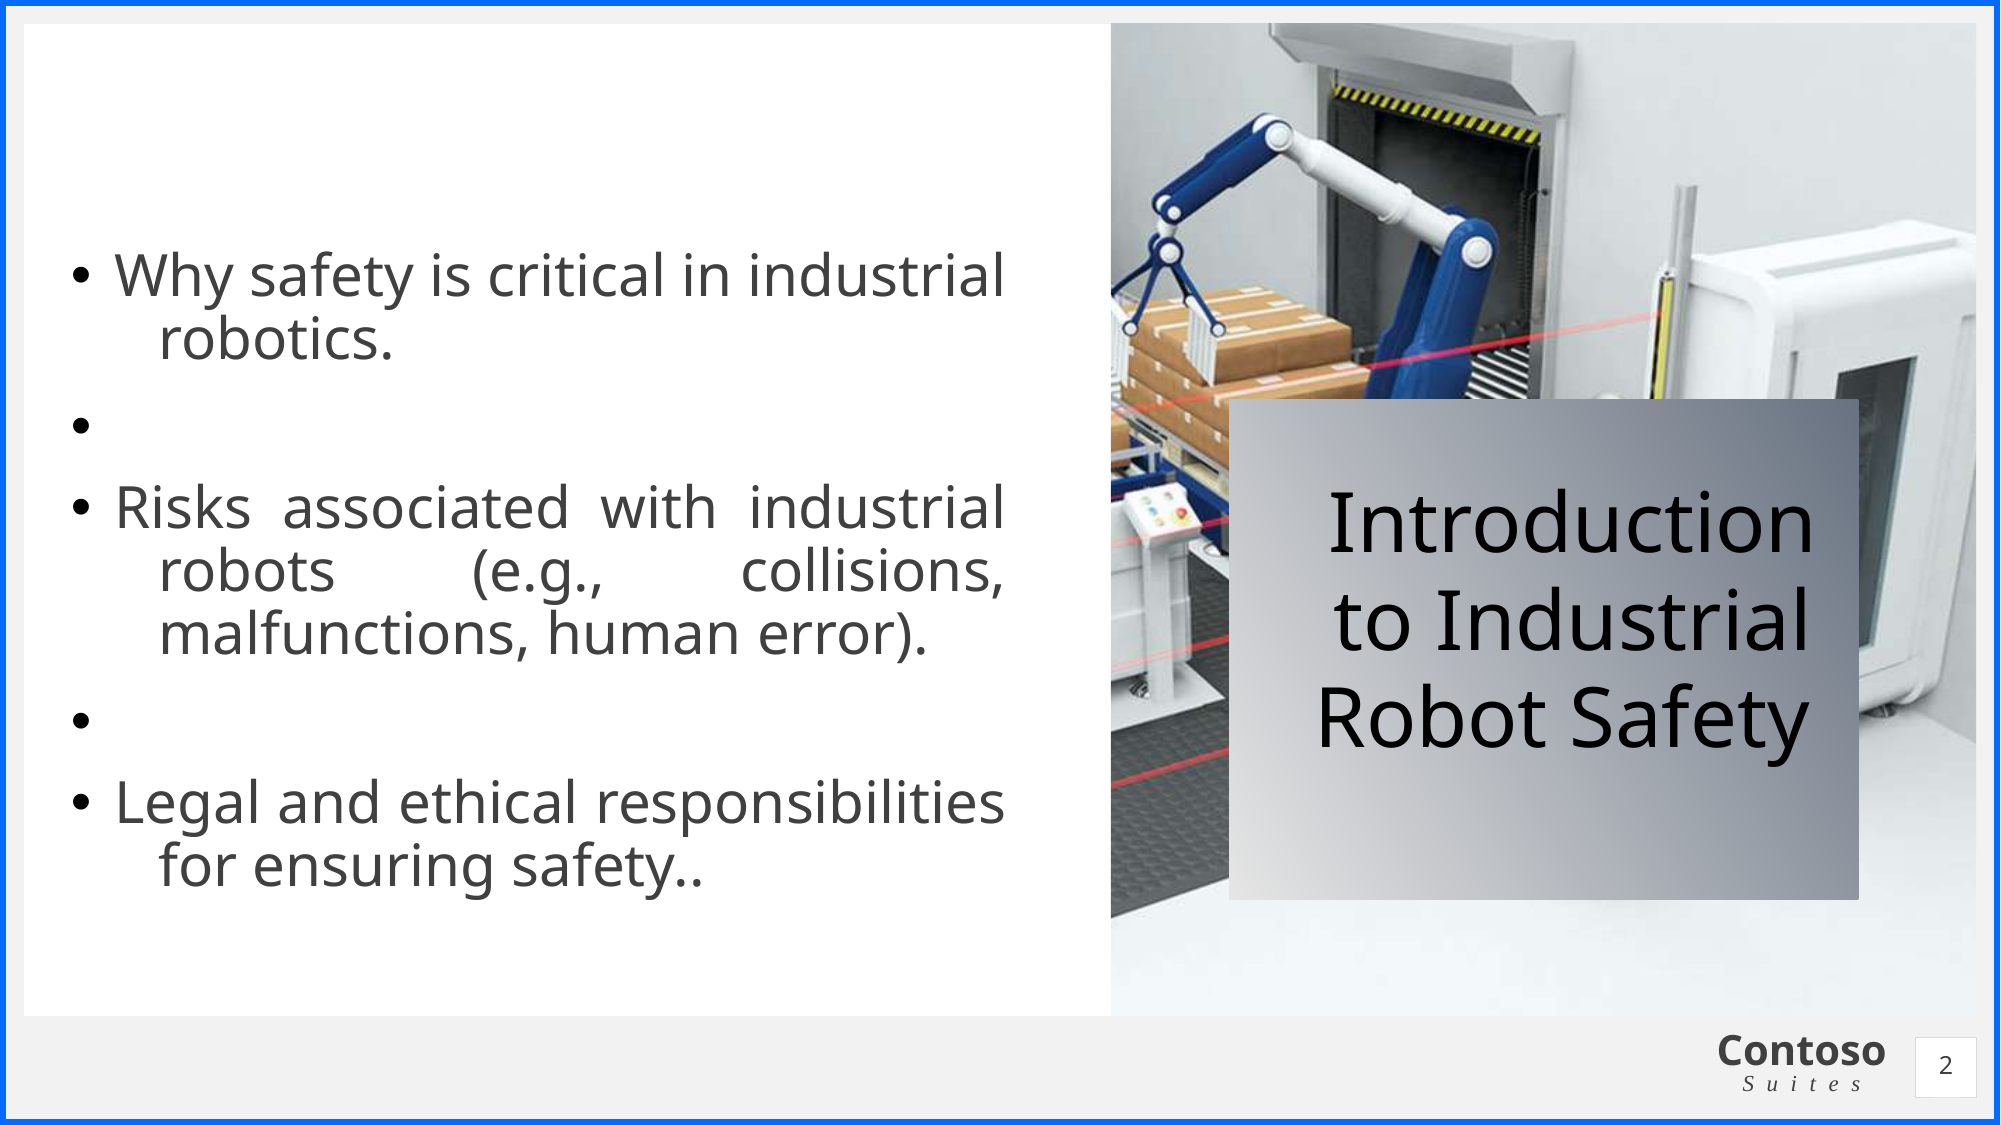

# Why safety is critical in industrial robotics.
Risks associated with industrial robots (e.g., collisions, malfunctions, human error).
Legal and ethical responsibilities for ensuring safety..
Introduction to Industrial Robot Safety